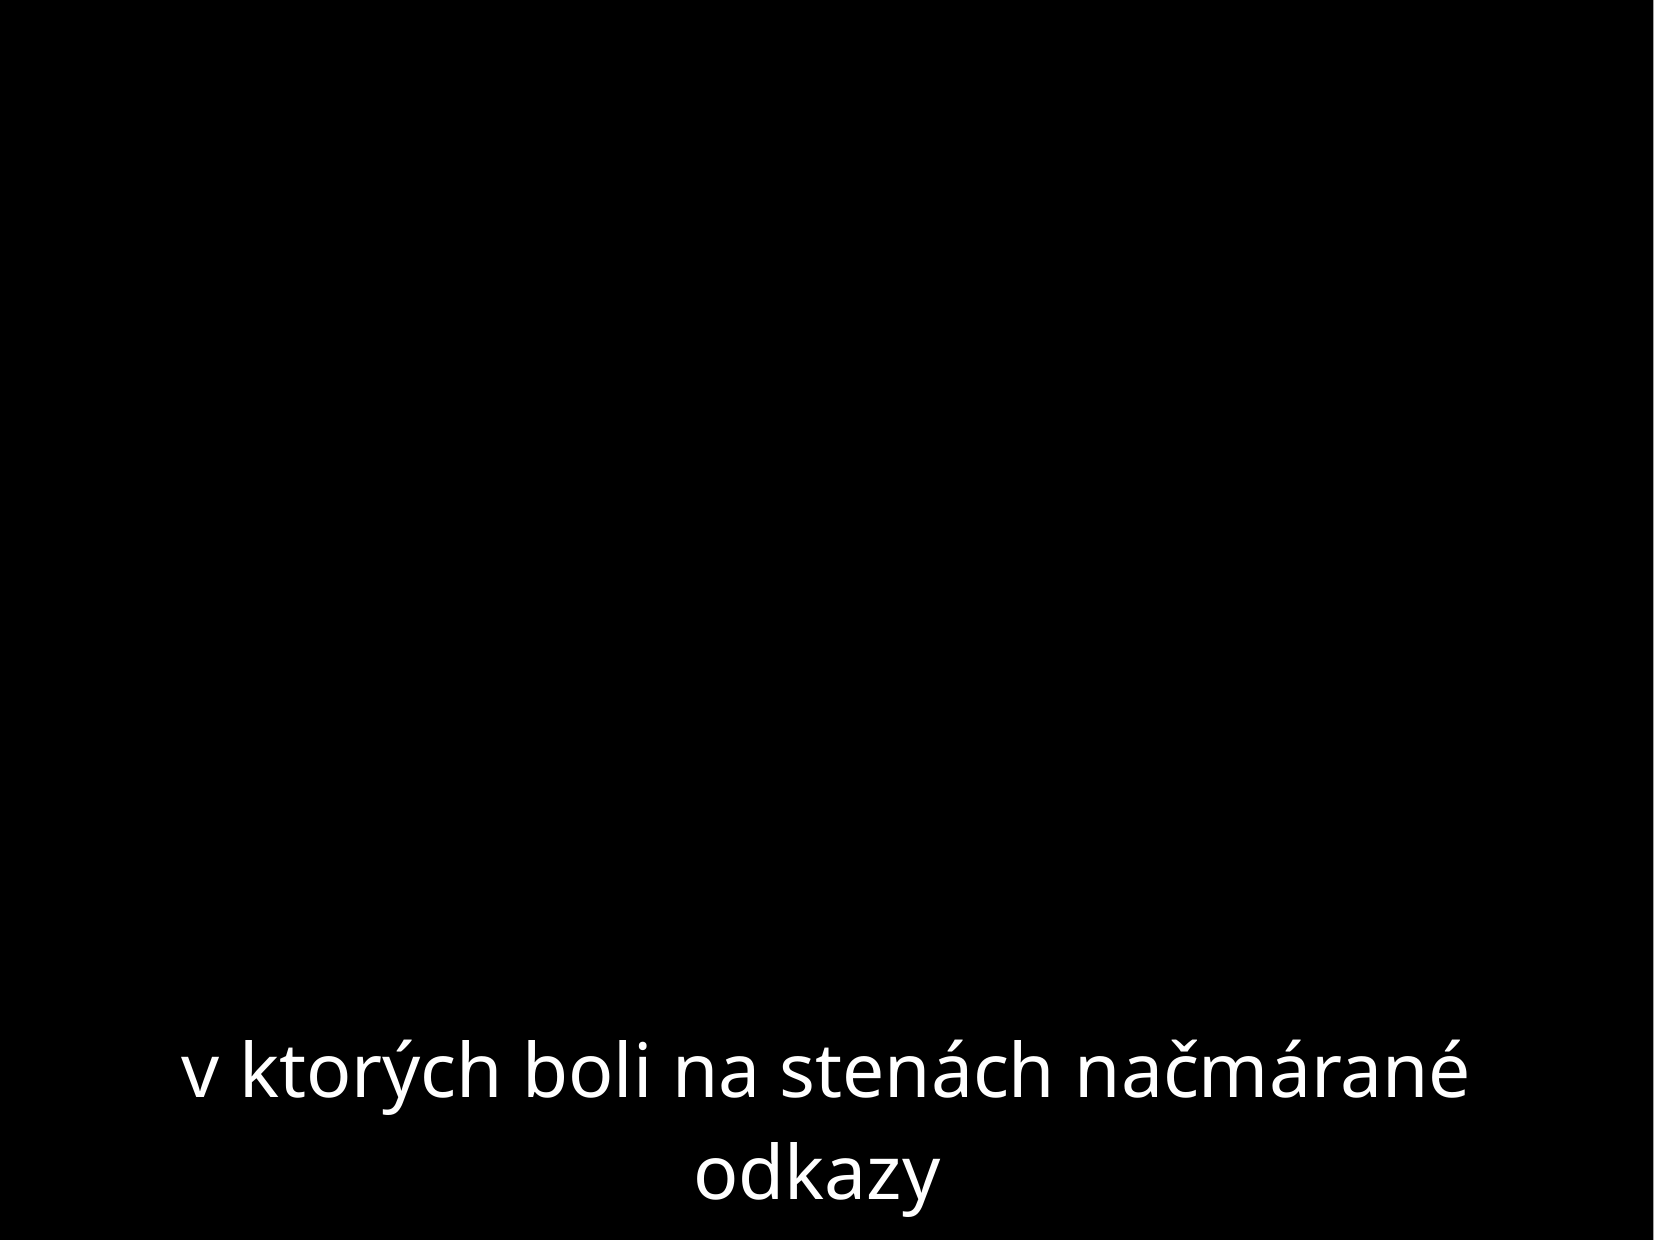

# v ktorých boli na stenách načmárané odkazy